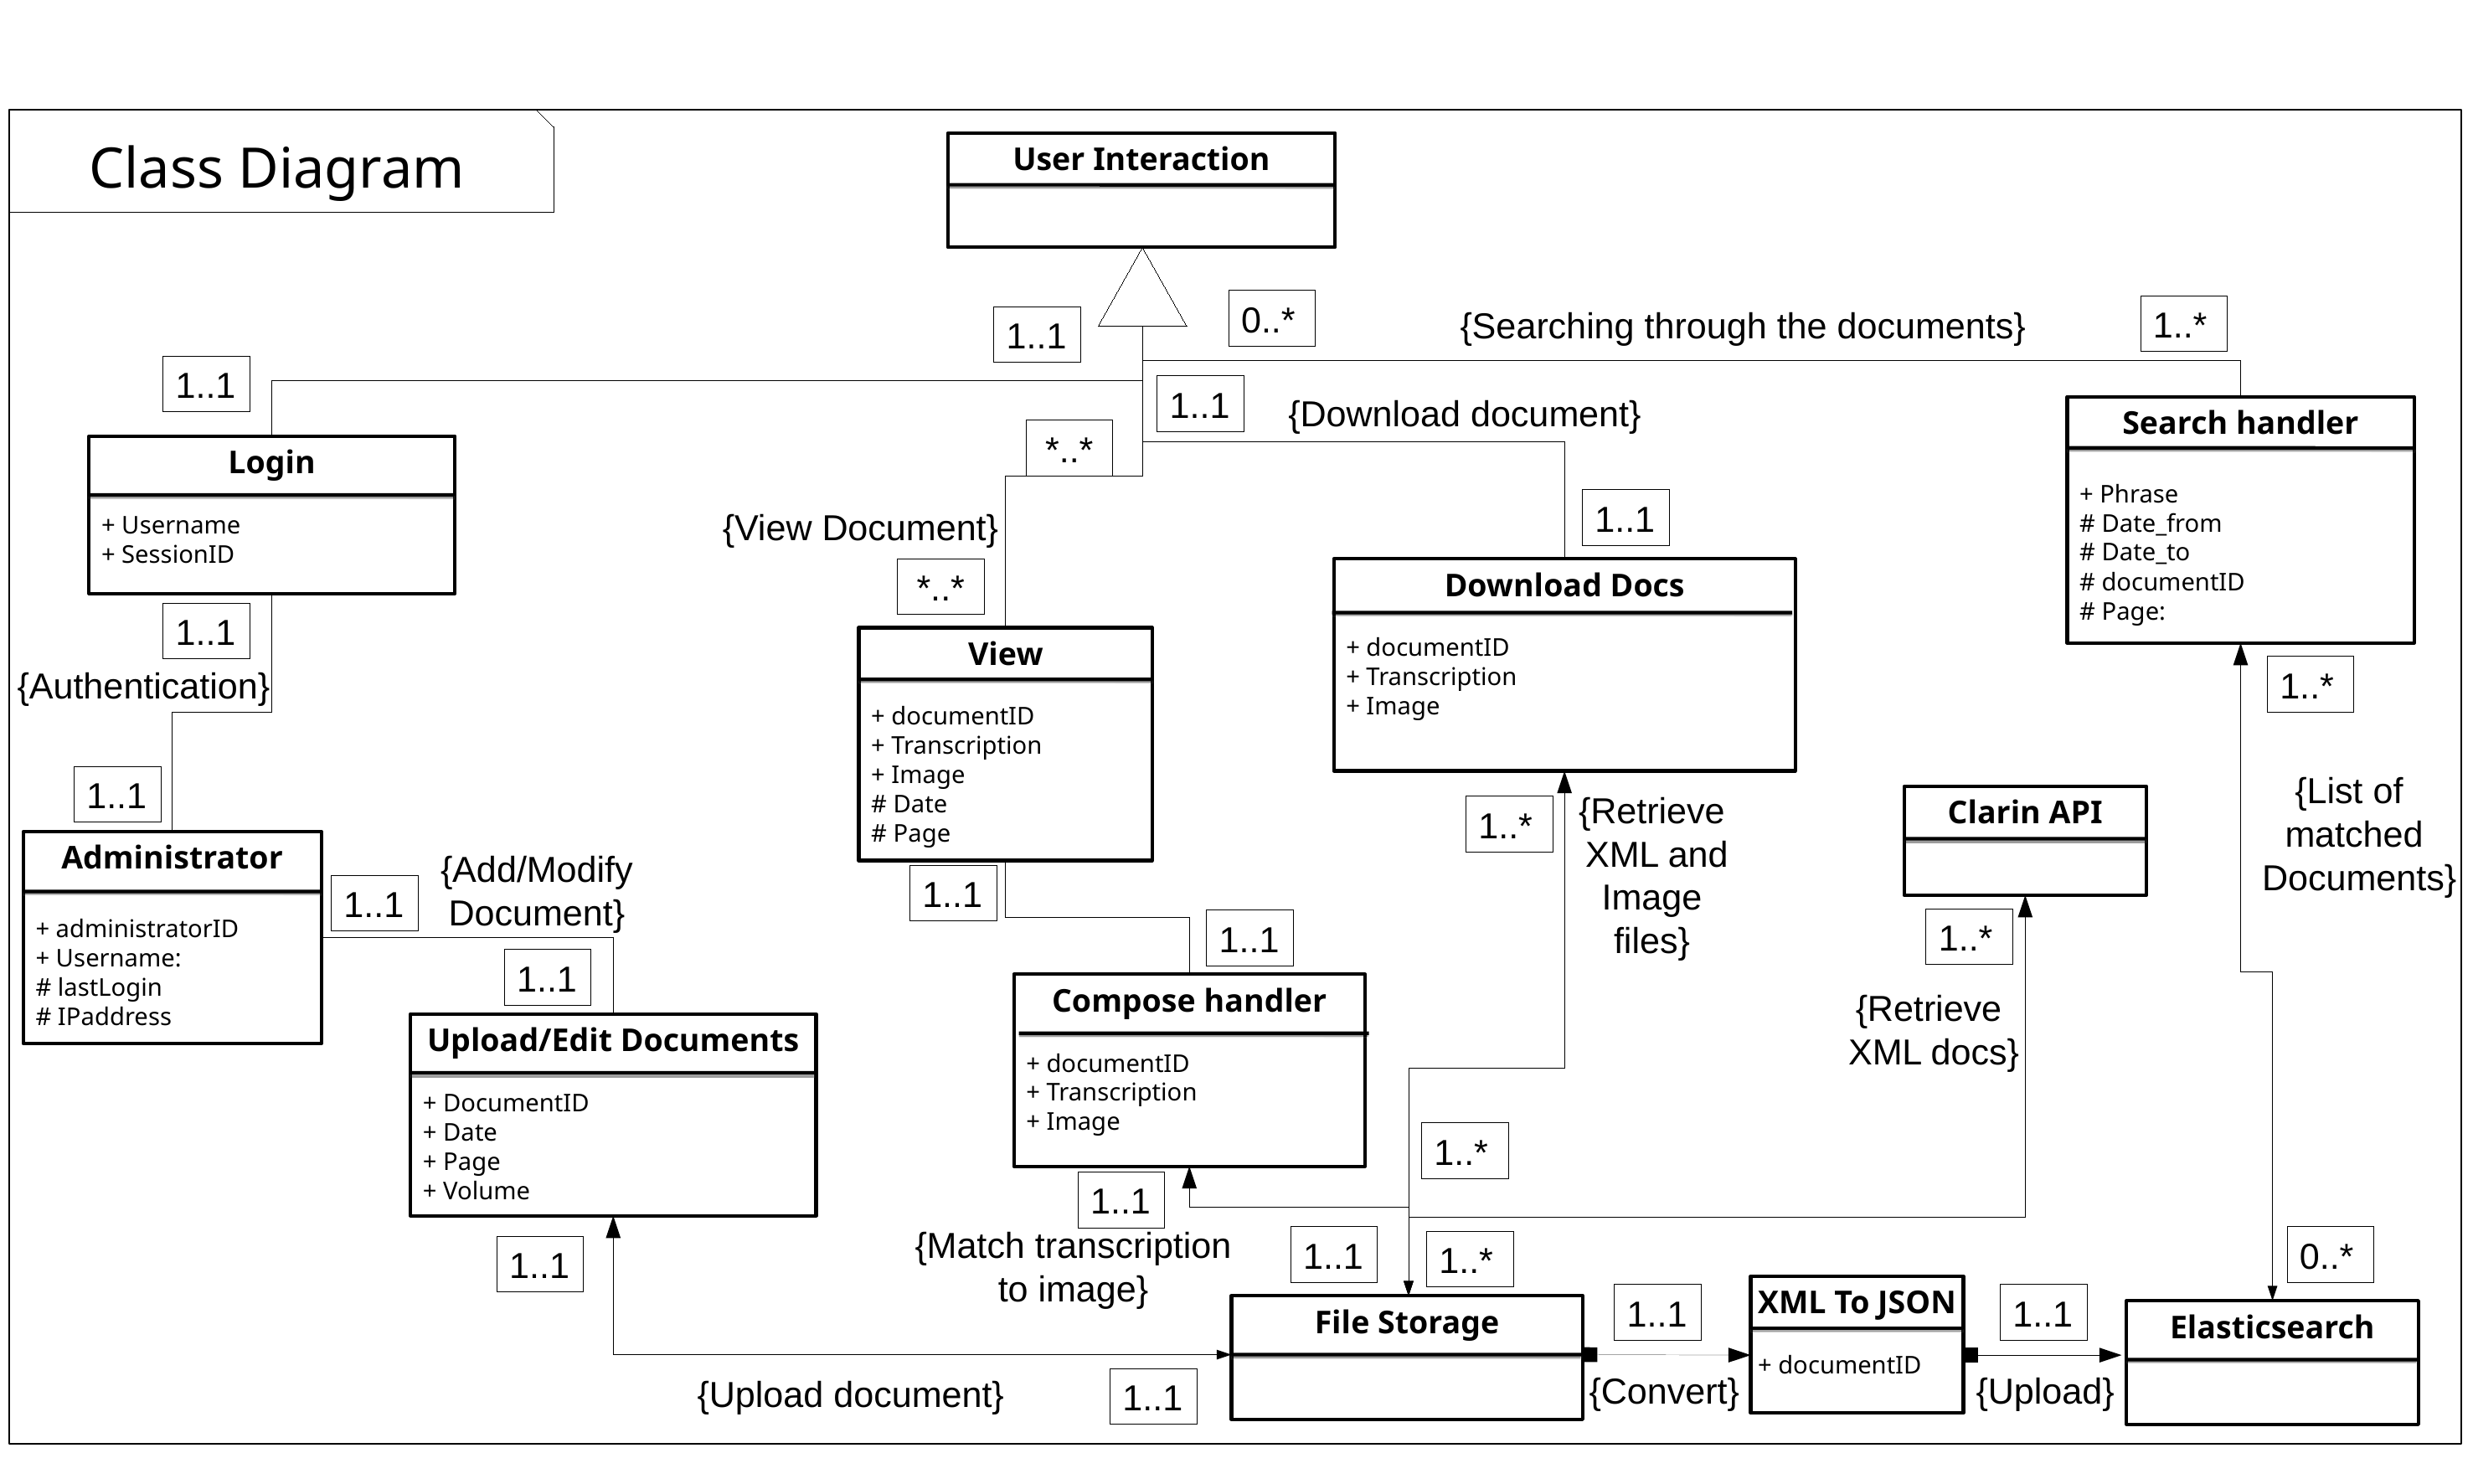

Class Diagram
User Interaction
0..*
1..*
{Searching through the documents}
1..1
1..1
1..1
{Download document}
Search handler
+ Phrase
# Date_from
# Date_to
# documentID
# Page:
*..*
Login
+ Username
+ SessionID
1..1
{View Document}
*..*
Download Docs
+ documentID
+ Transcription
+ Image
1..1
View
+ documentID
+ Transcription
+ Image
# Date
# Page
{Authentication}
1..*
{List of
matched
 Documents}
1..1
{Retrieve
 XML and Image
files}
Clarin API
1..*
Administrator
+ administratorID
+ Username:
# lastLogin
# IPaddress
{Add/Modify
Document}
1..1
1..1
1..*
1..1
1..1
Compose handler
+ documentID
+ Transcription
+ Image
{Retrieve
 XML docs}
Upload/Edit Documents
+ DocumentID
+ Date
+ Page
+ Volume
1..*
1..1
{Match transcription
to image}
1..1
0..*
1..*
1..1
XML To JSON
+ documentID
1..1
1..1
File Storage
Elasticsearch
{Convert}
{Upload}
{Upload document}
1..1